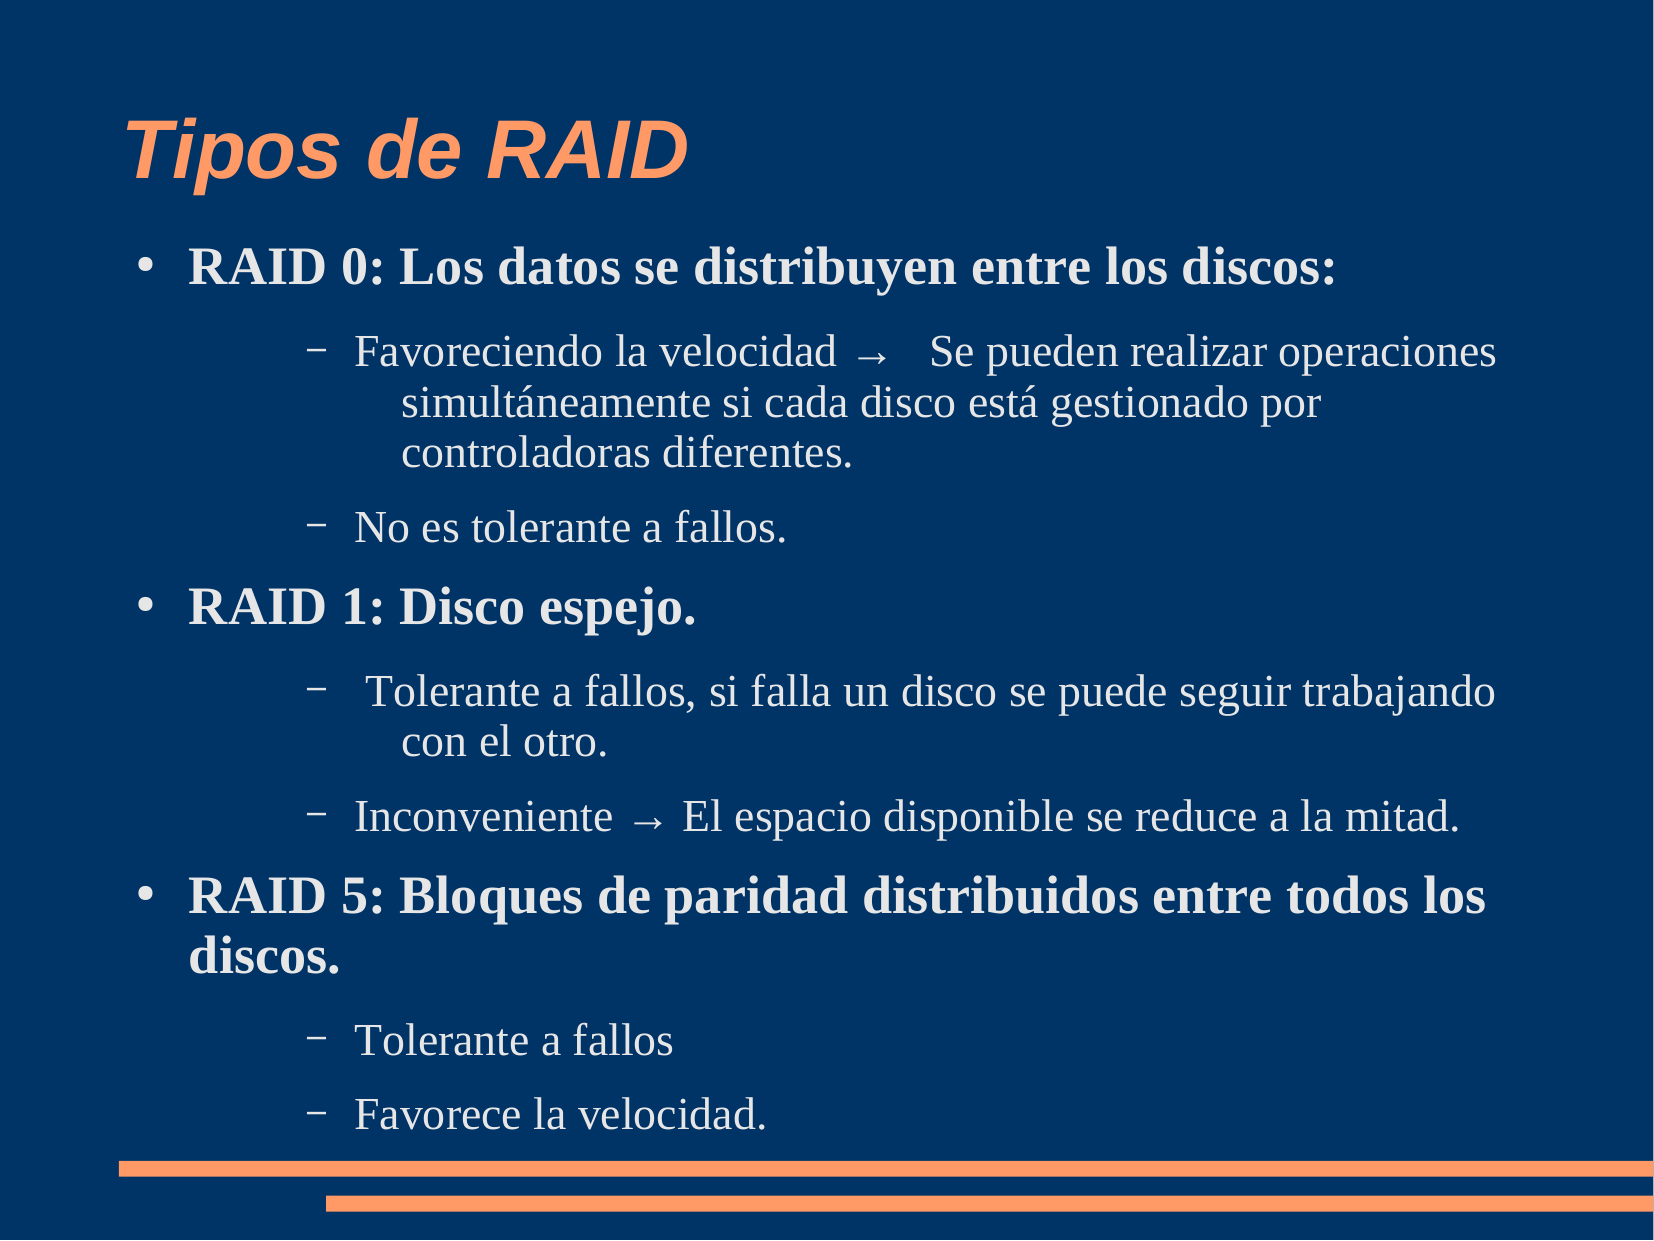

# Tipos de RAID
RAID 0: Los datos se distribuyen entre los discos:
Favoreciendo la velocidad → Se pueden realizar operaciones simultáneamente si cada disco está gestionado por controladoras diferentes.
No es tolerante a fallos.
RAID 1: Disco espejo.
 Tolerante a fallos, si falla un disco se puede seguir trabajando con el otro.
Inconveniente → El espacio disponible se reduce a la mitad.
RAID 5: Bloques de paridad distribuidos entre todos los discos.
Tolerante a fallos
Favorece la velocidad.